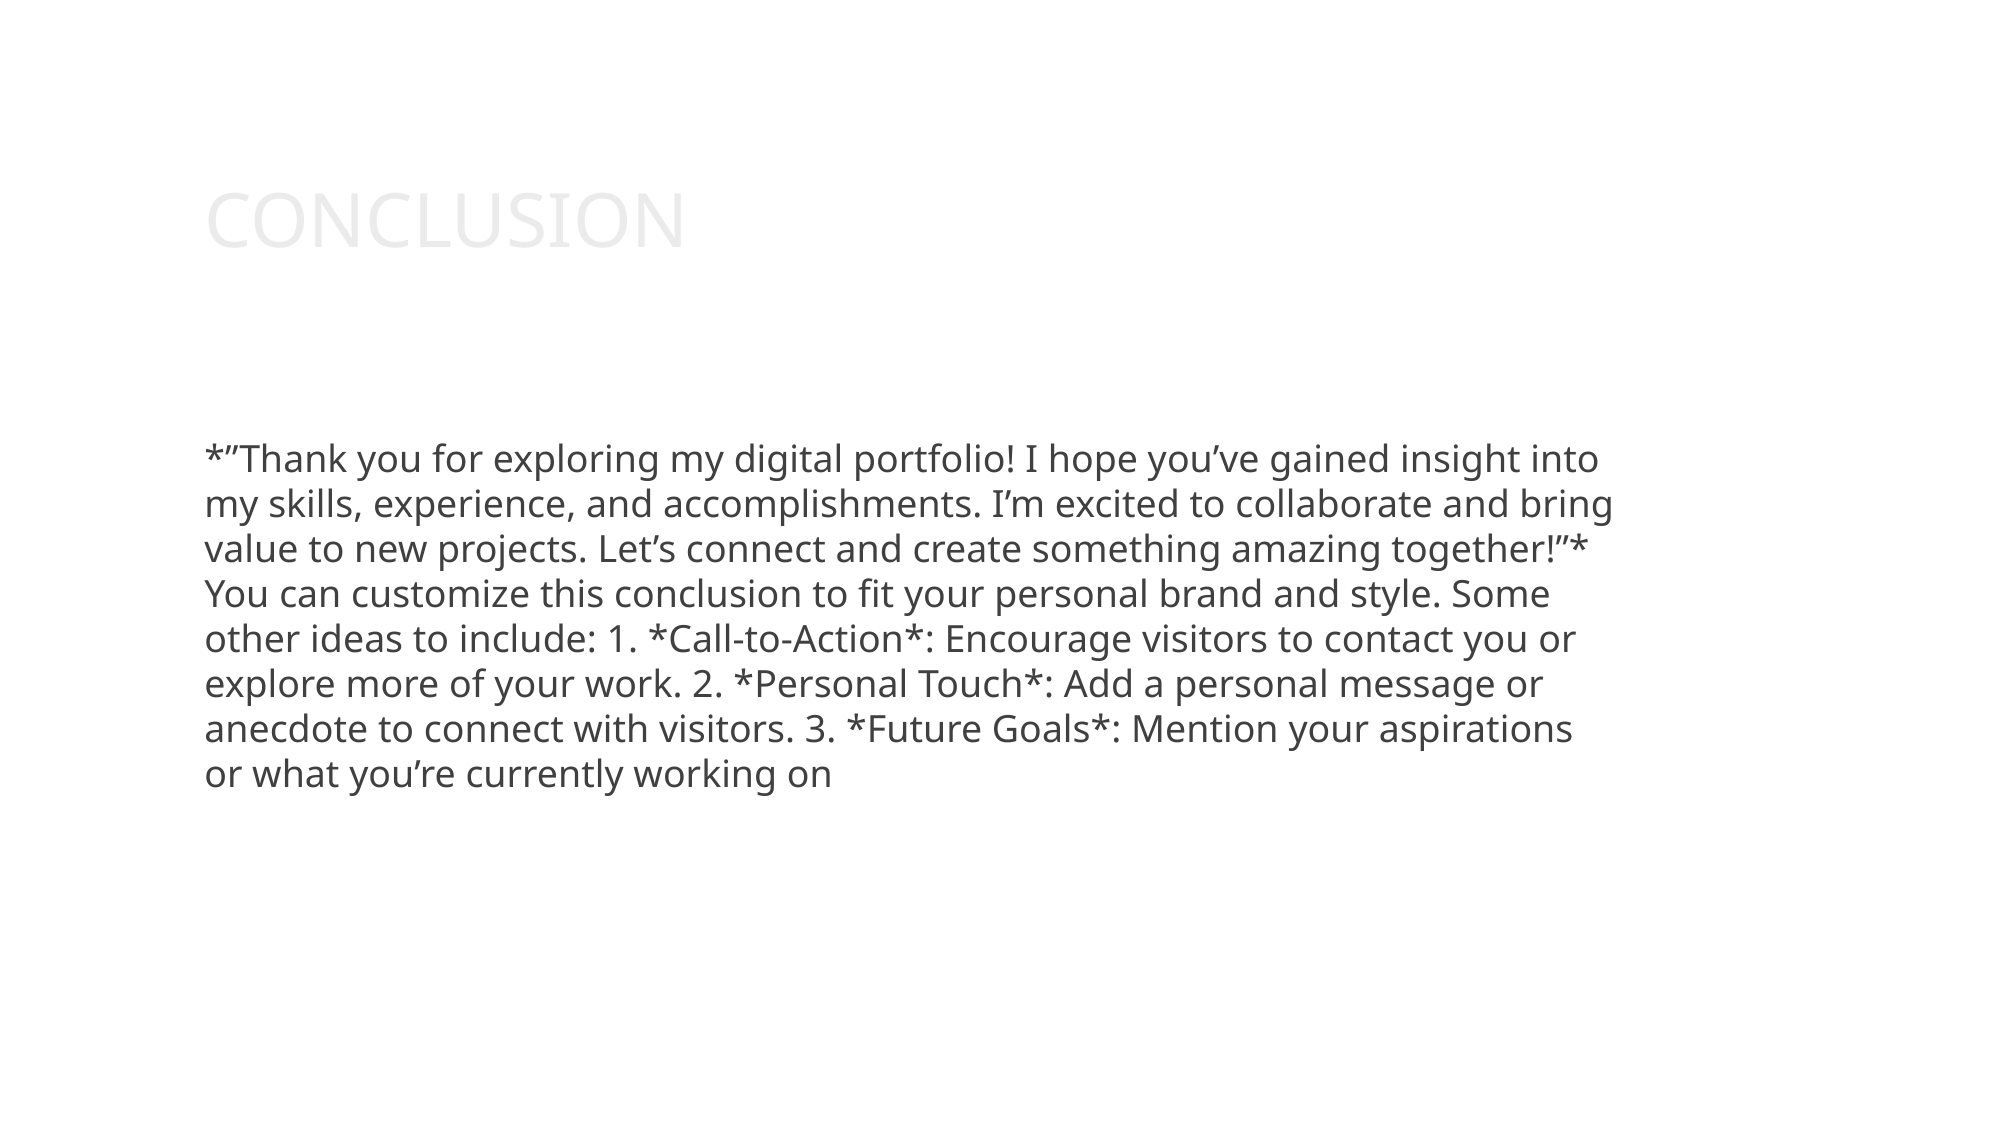

# CONCLUSION
*”Thank you for exploring my digital portfolio! I hope you’ve gained insight into my skills, experience, and accomplishments. I’m excited to collaborate and bring value to new projects. Let’s connect and create something amazing together!”* You can customize this conclusion to fit your personal brand and style. Some other ideas to include: 1. *Call-to-Action*: Encourage visitors to contact you or explore more of your work. 2. *Personal Touch*: Add a personal message or anecdote to connect with visitors. 3. *Future Goals*: Mention your aspirations or what you’re currently working on